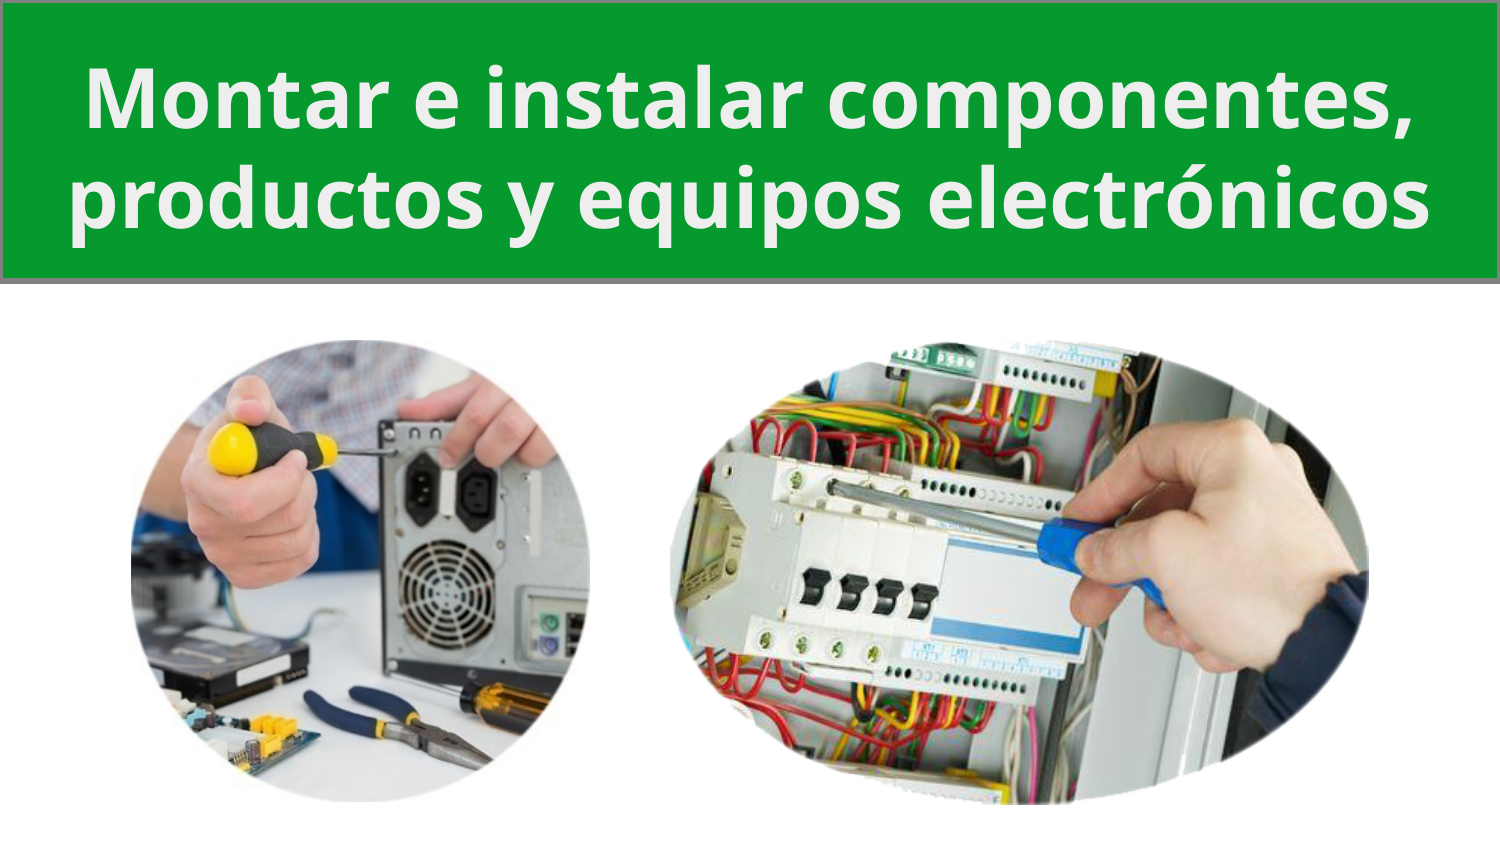

Montar e instalar componentes, productos y equipos electrónicos